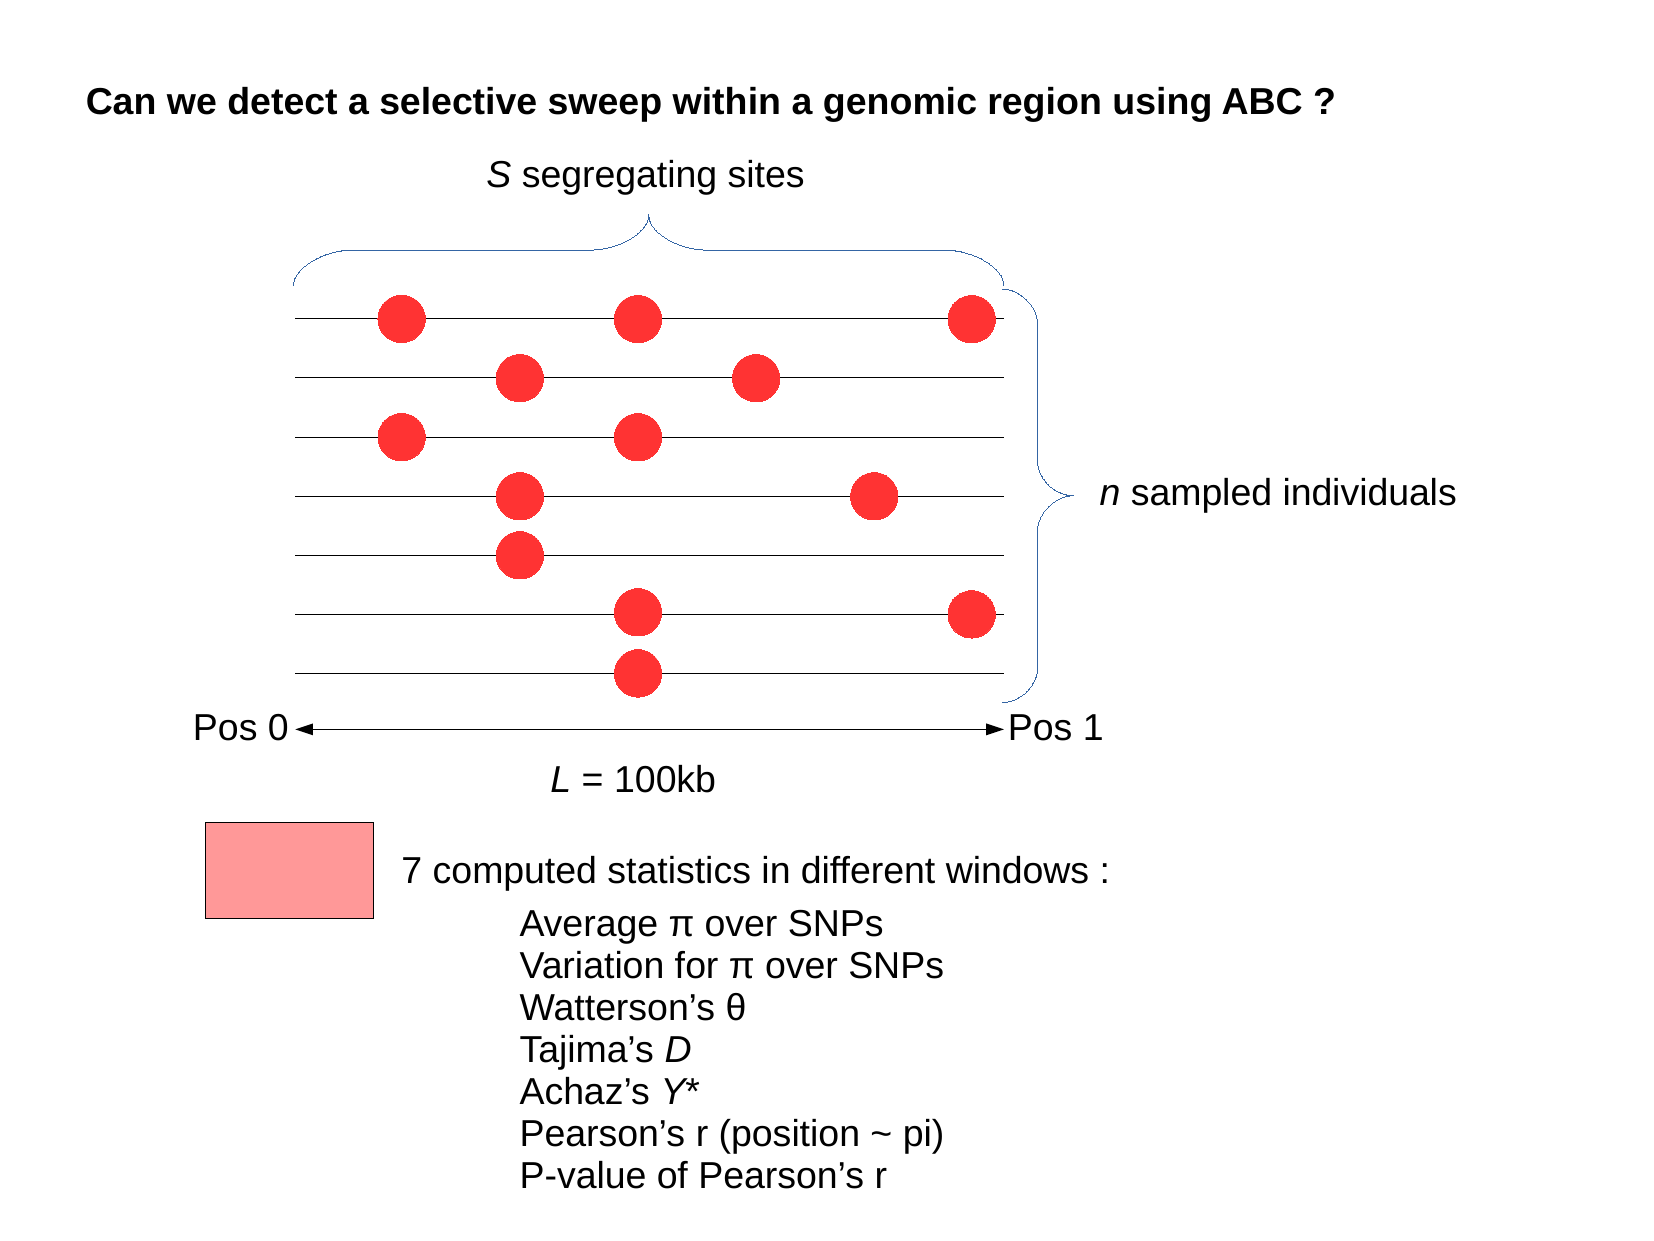

Can we detect a selective sweep within a genomic region using ABC ?
S segregating sites
n sampled individuals
Pos 0
Pos 1
L = 100kb
7 computed statistics in different windows :
Average π over SNPs
Variation for π over SNPs
Watterson’s θ
Tajima’s D
Achaz’s Y*
Pearson’s r (position ~ pi)
P-value of Pearson’s r